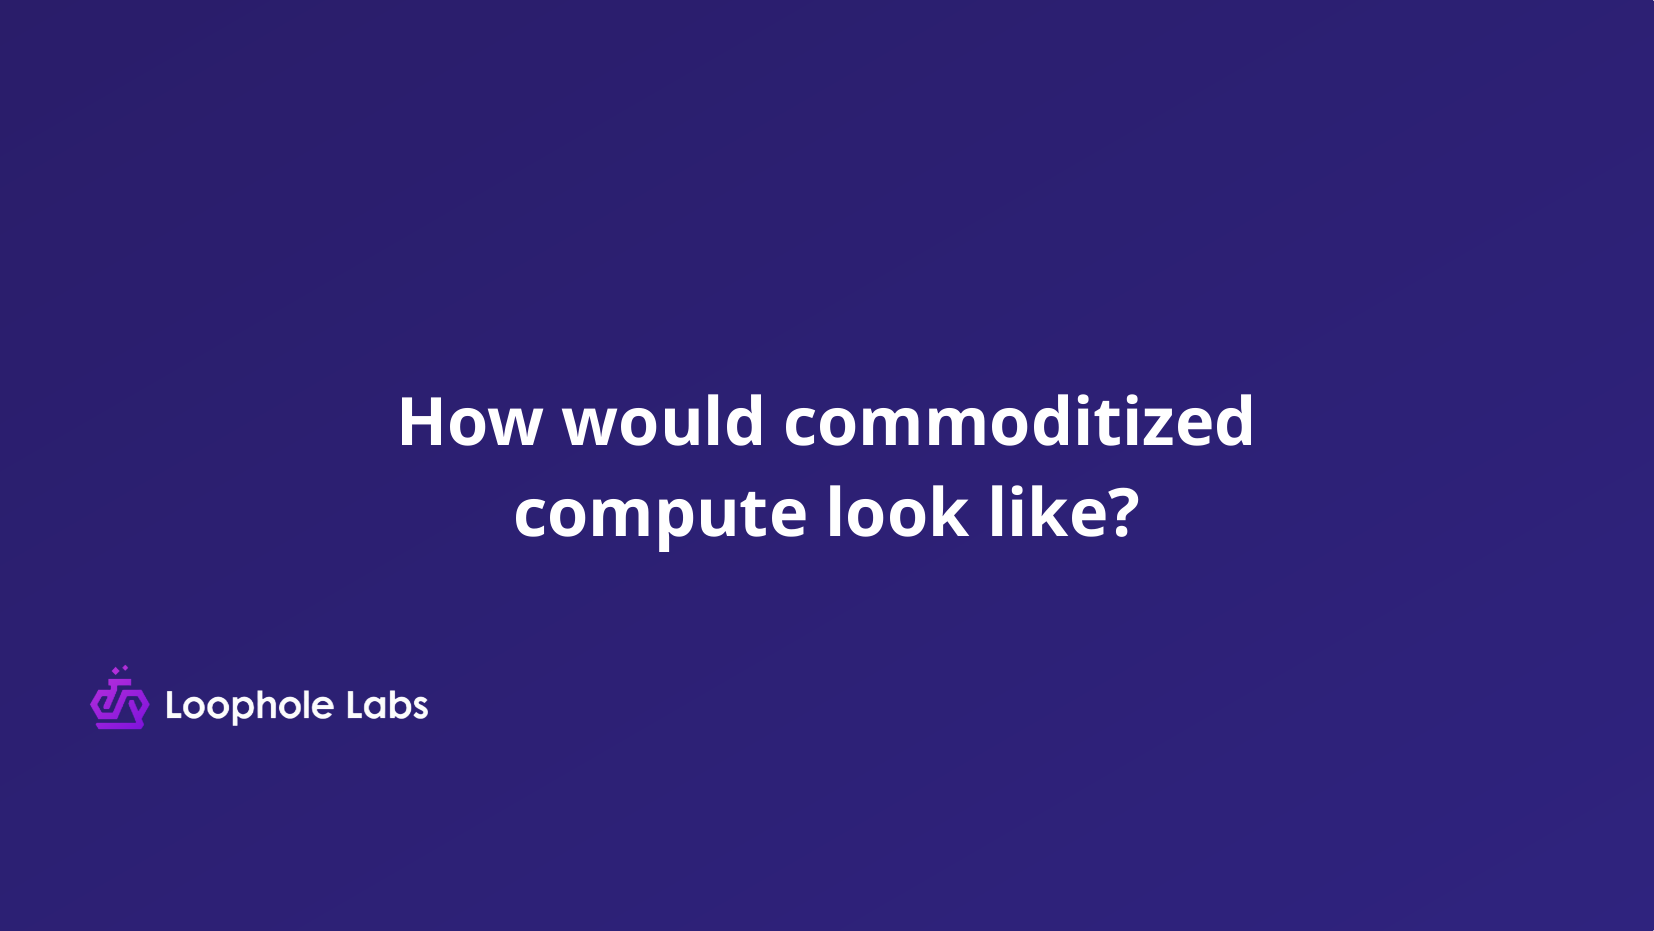

# How would commoditized compute look like?